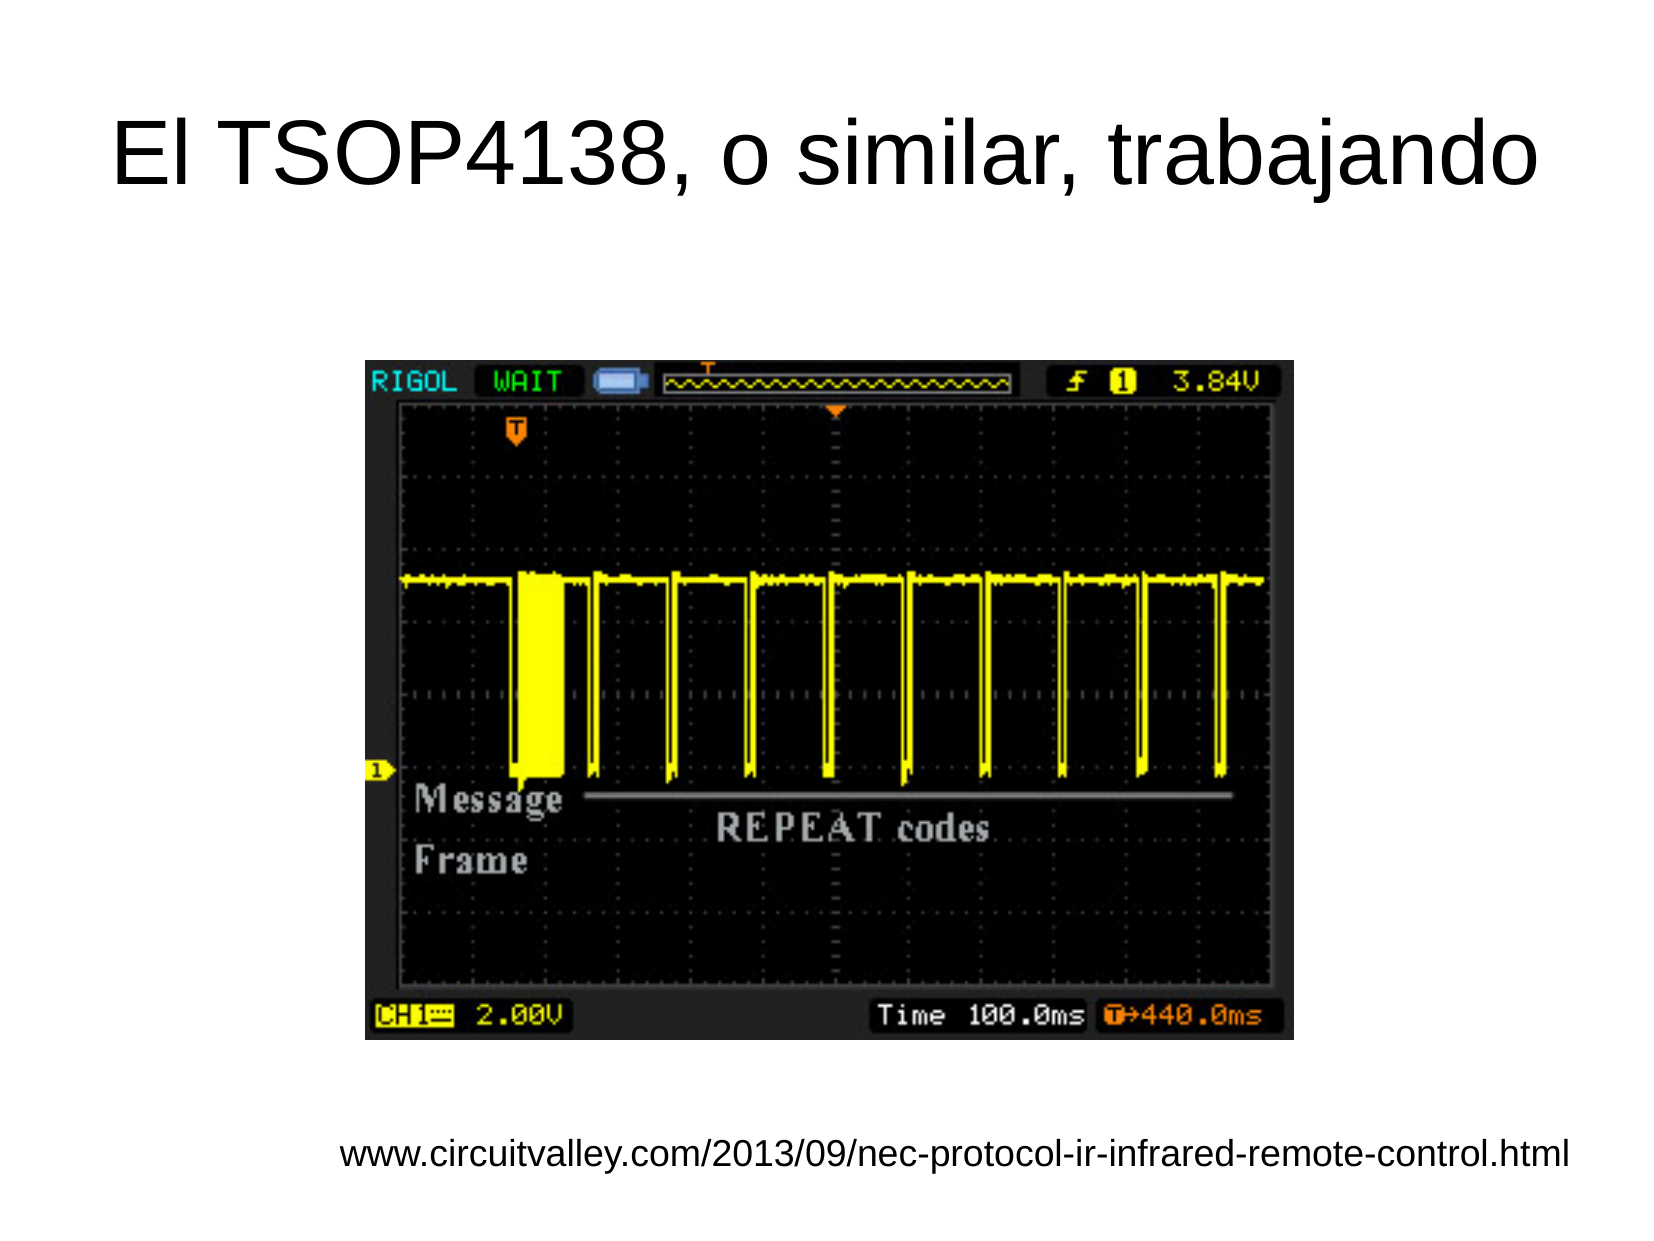

# El TSOP4138, o similar, trabajando
www.circuitvalley.com/2013/09/nec-protocol-ir-infrared-remote-control.html